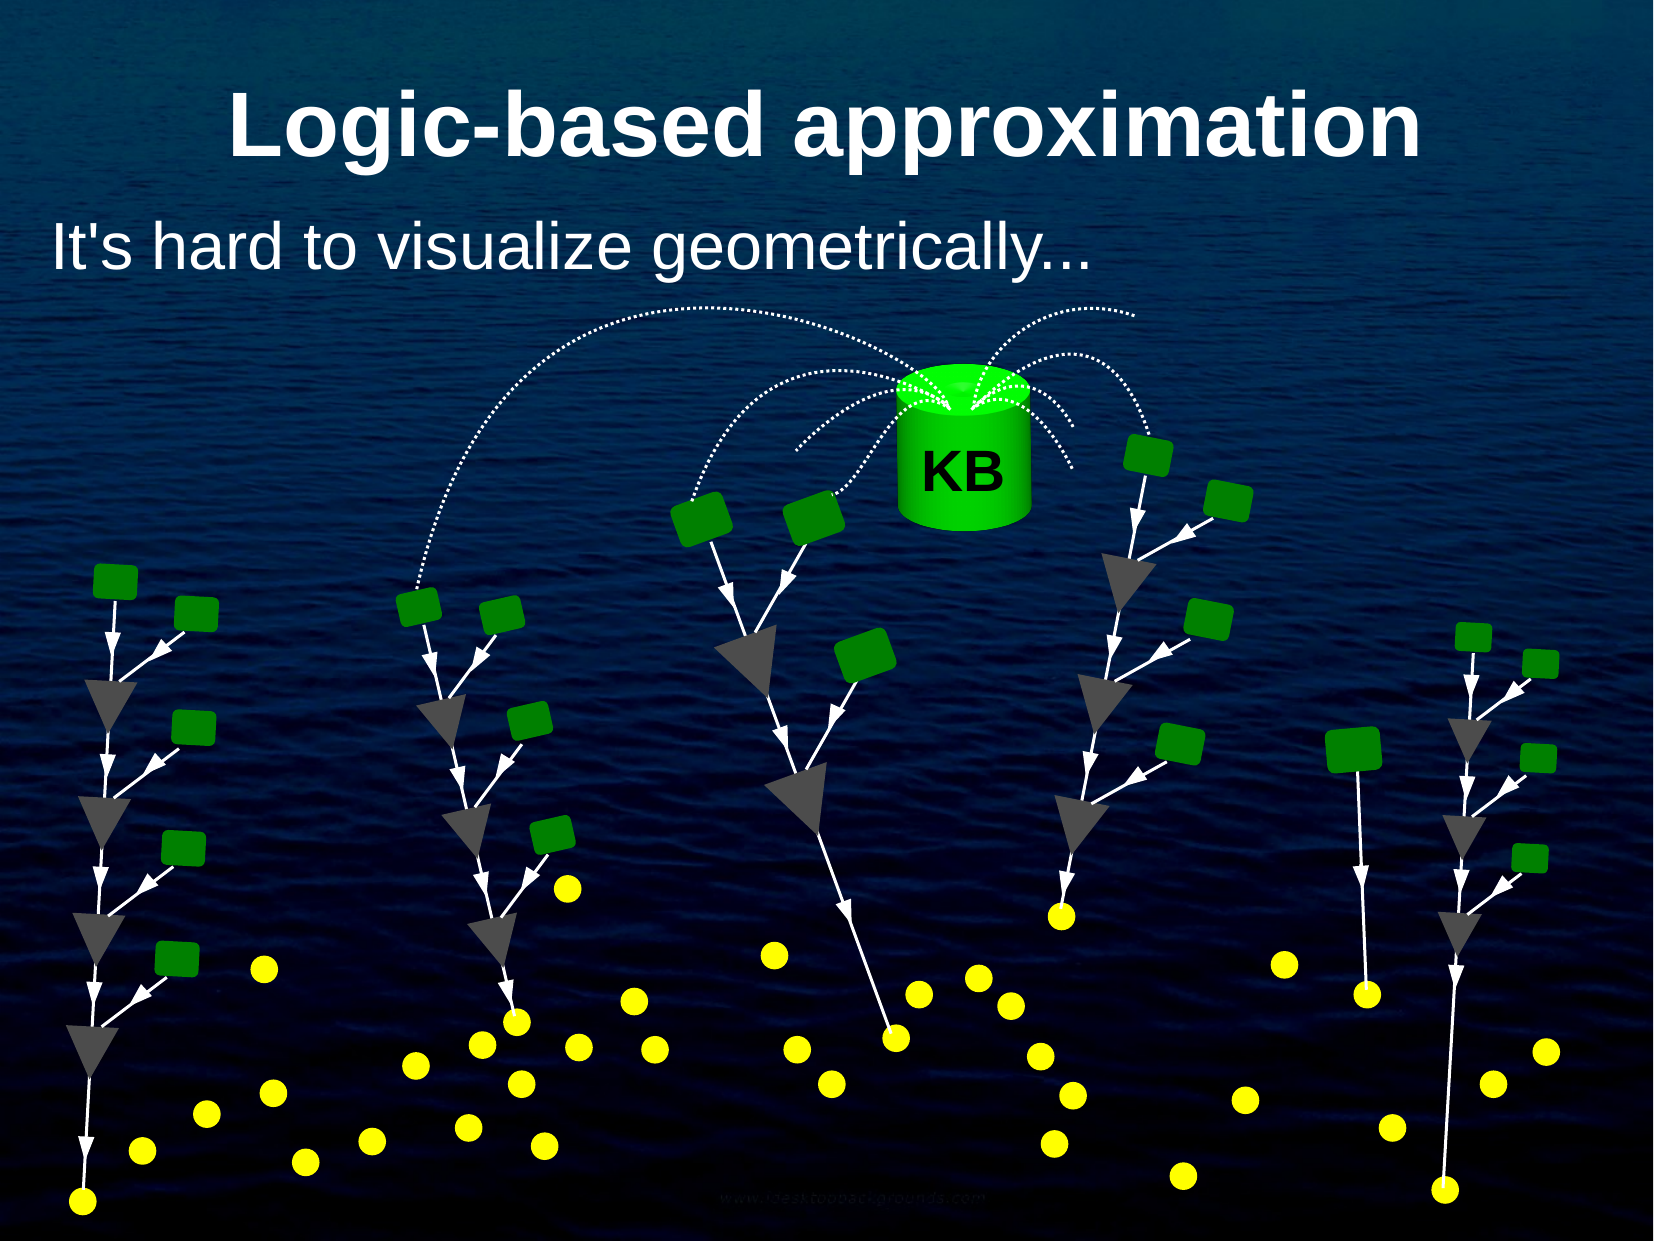

# Logic-based approximation
It's hard to visualize geometrically...
KB